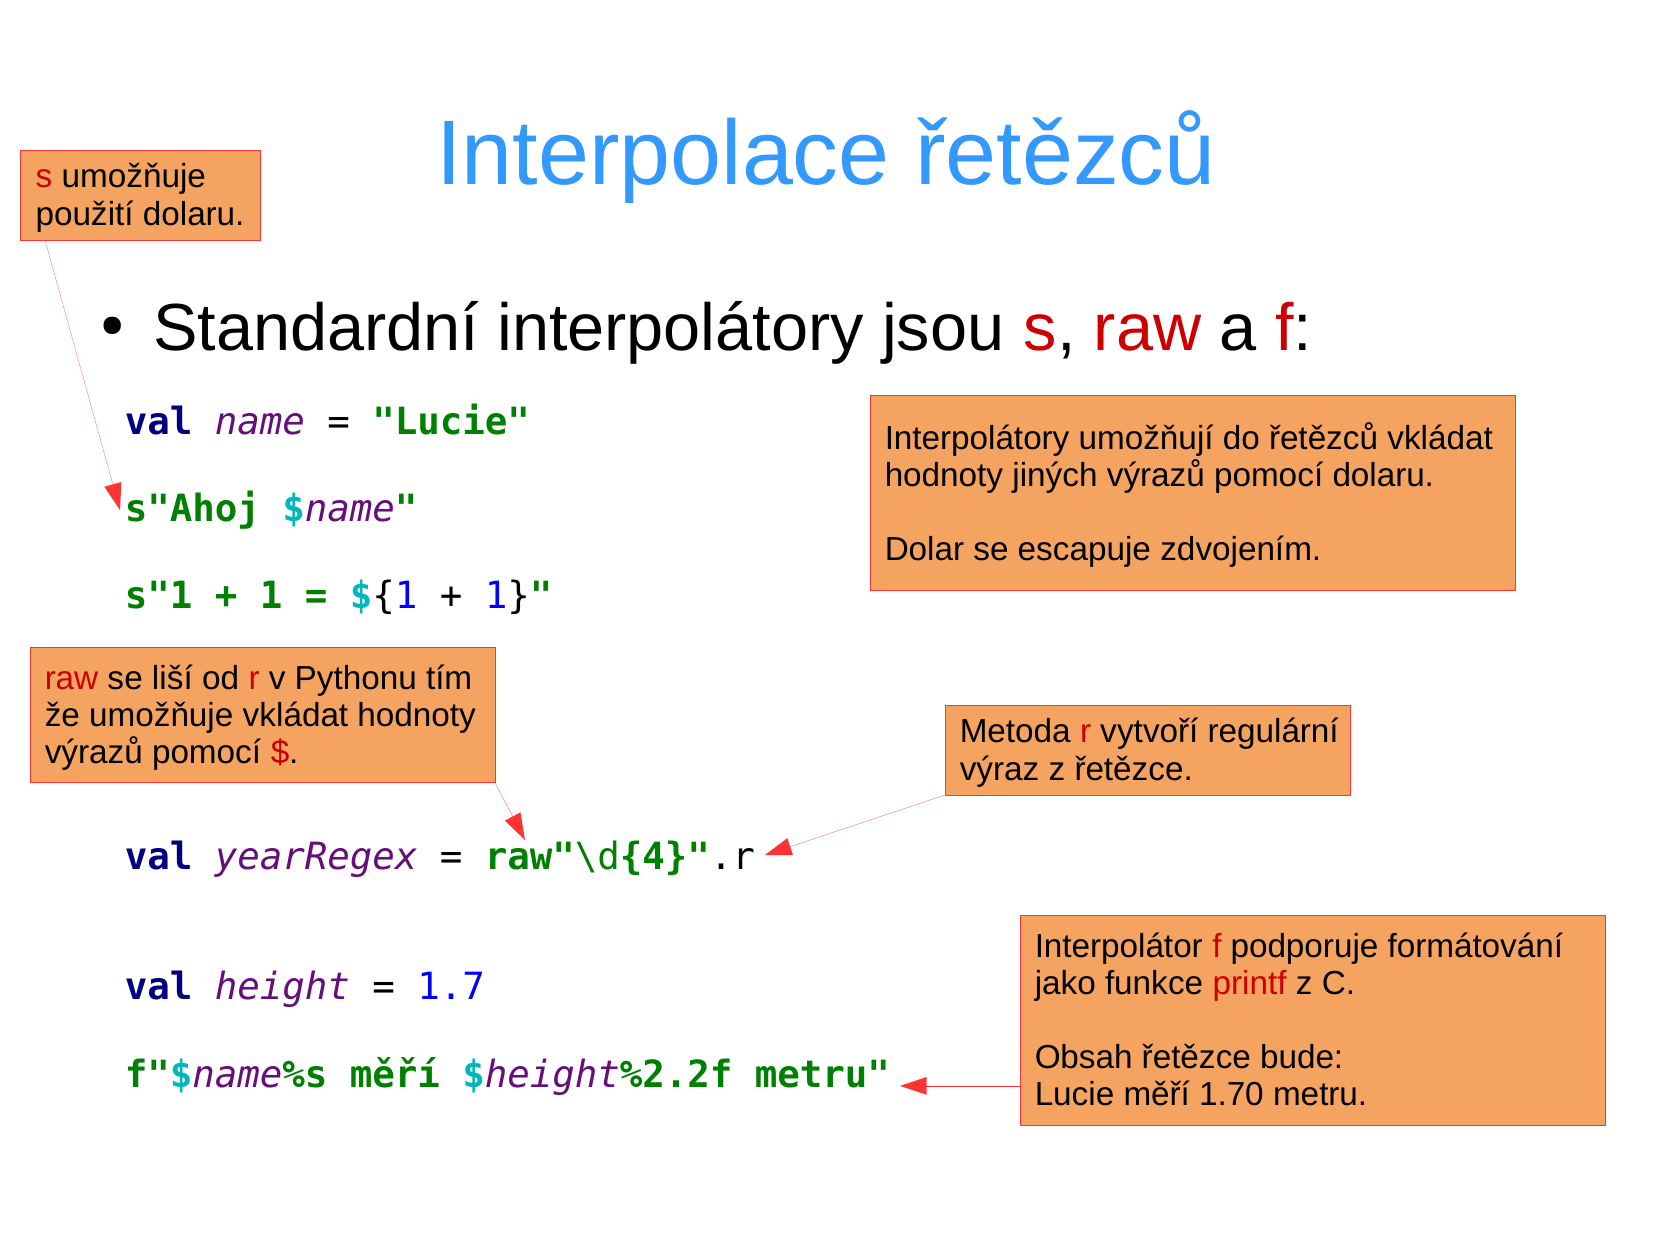

# Interpolace řetězců
s umožňuje
použití dolaru.
Standardní interpolátory jsou s, raw a f:
val name = "Lucie"
s"Ahoj $name"
s"1 + 1 = ${1 + 1}"
val yearRegex = raw"\d{4}".r
val height = 1.7
f"$name%s měří $height%2.2f metru"
Interpolátory umožňují do řetězců vkládat
hodnoty jiných výrazů pomocí dolaru.
Dolar se escapuje zdvojením.
raw se liší od r v Pythonu tím
že umožňuje vkládat hodnoty
výrazů pomocí $.
Metoda r vytvoří regulární
výraz z řetězce.
Interpolátor f podporuje formátování
jako funkce printf z C.
Obsah řetězce bude:
Lucie měří 1.70 metru.